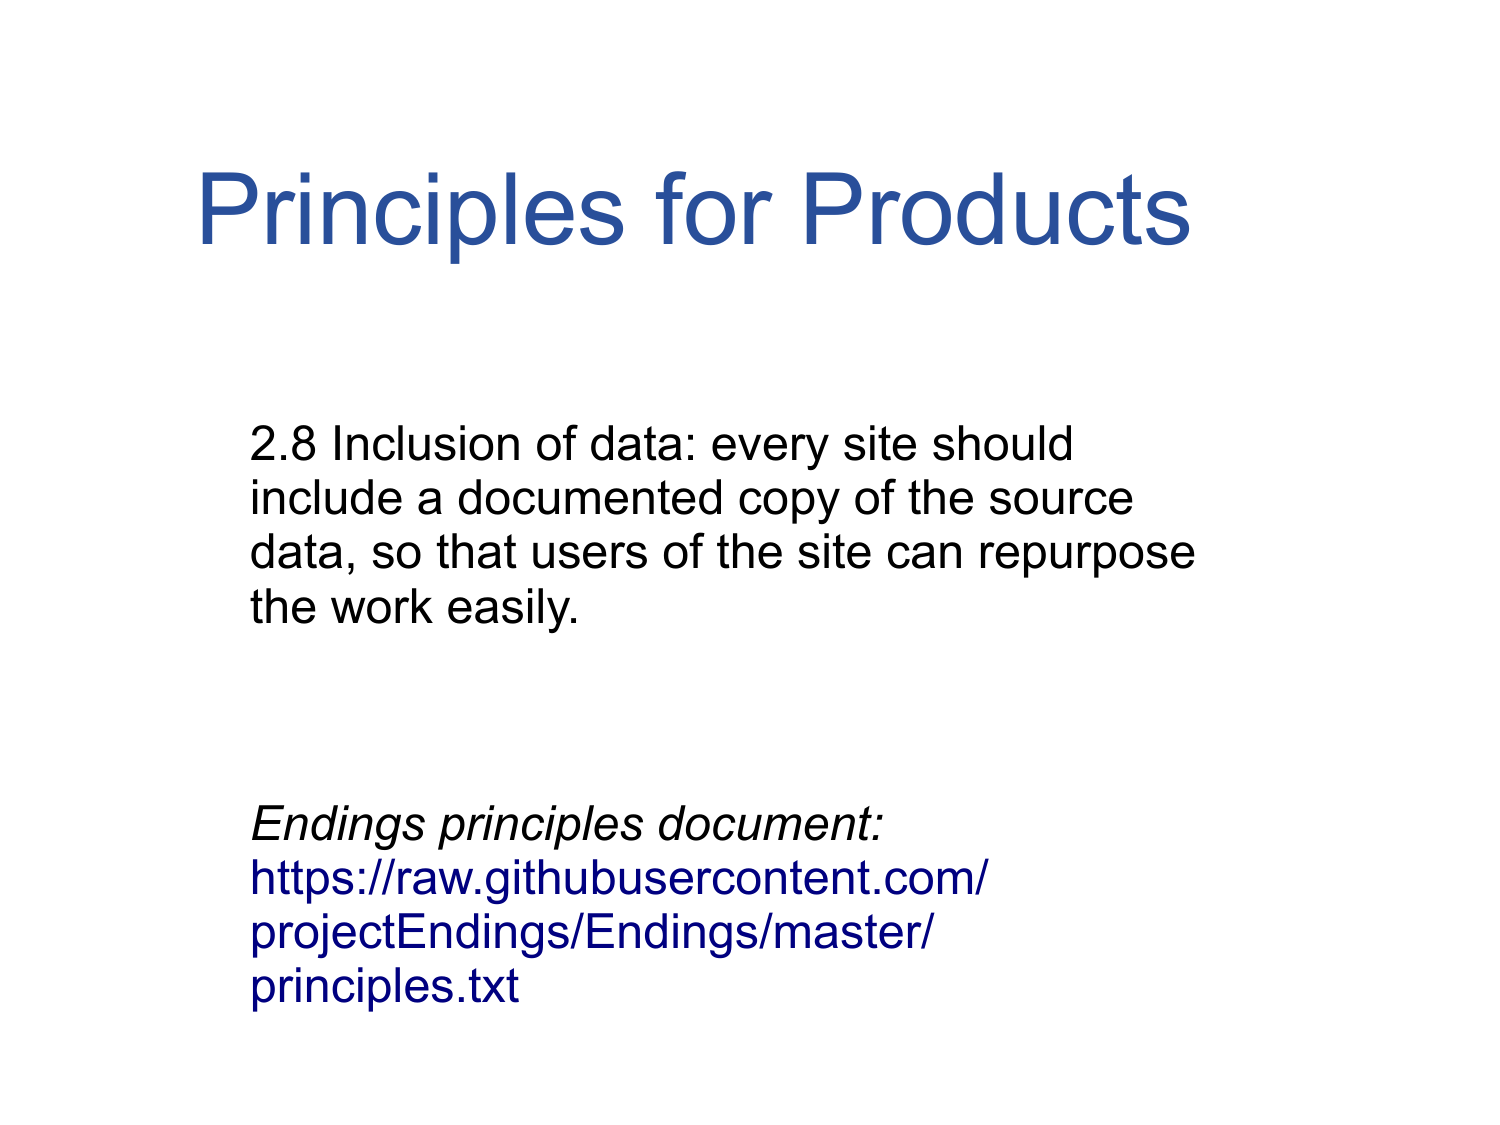

# Principles for Products
2.8 Inclusion of data: every site should include a documented copy of the source data, so that users of the site can repurpose the work easily.
Endings principles document:
https://raw.githubusercontent.com/
projectEndings/Endings/master/
principles.txt